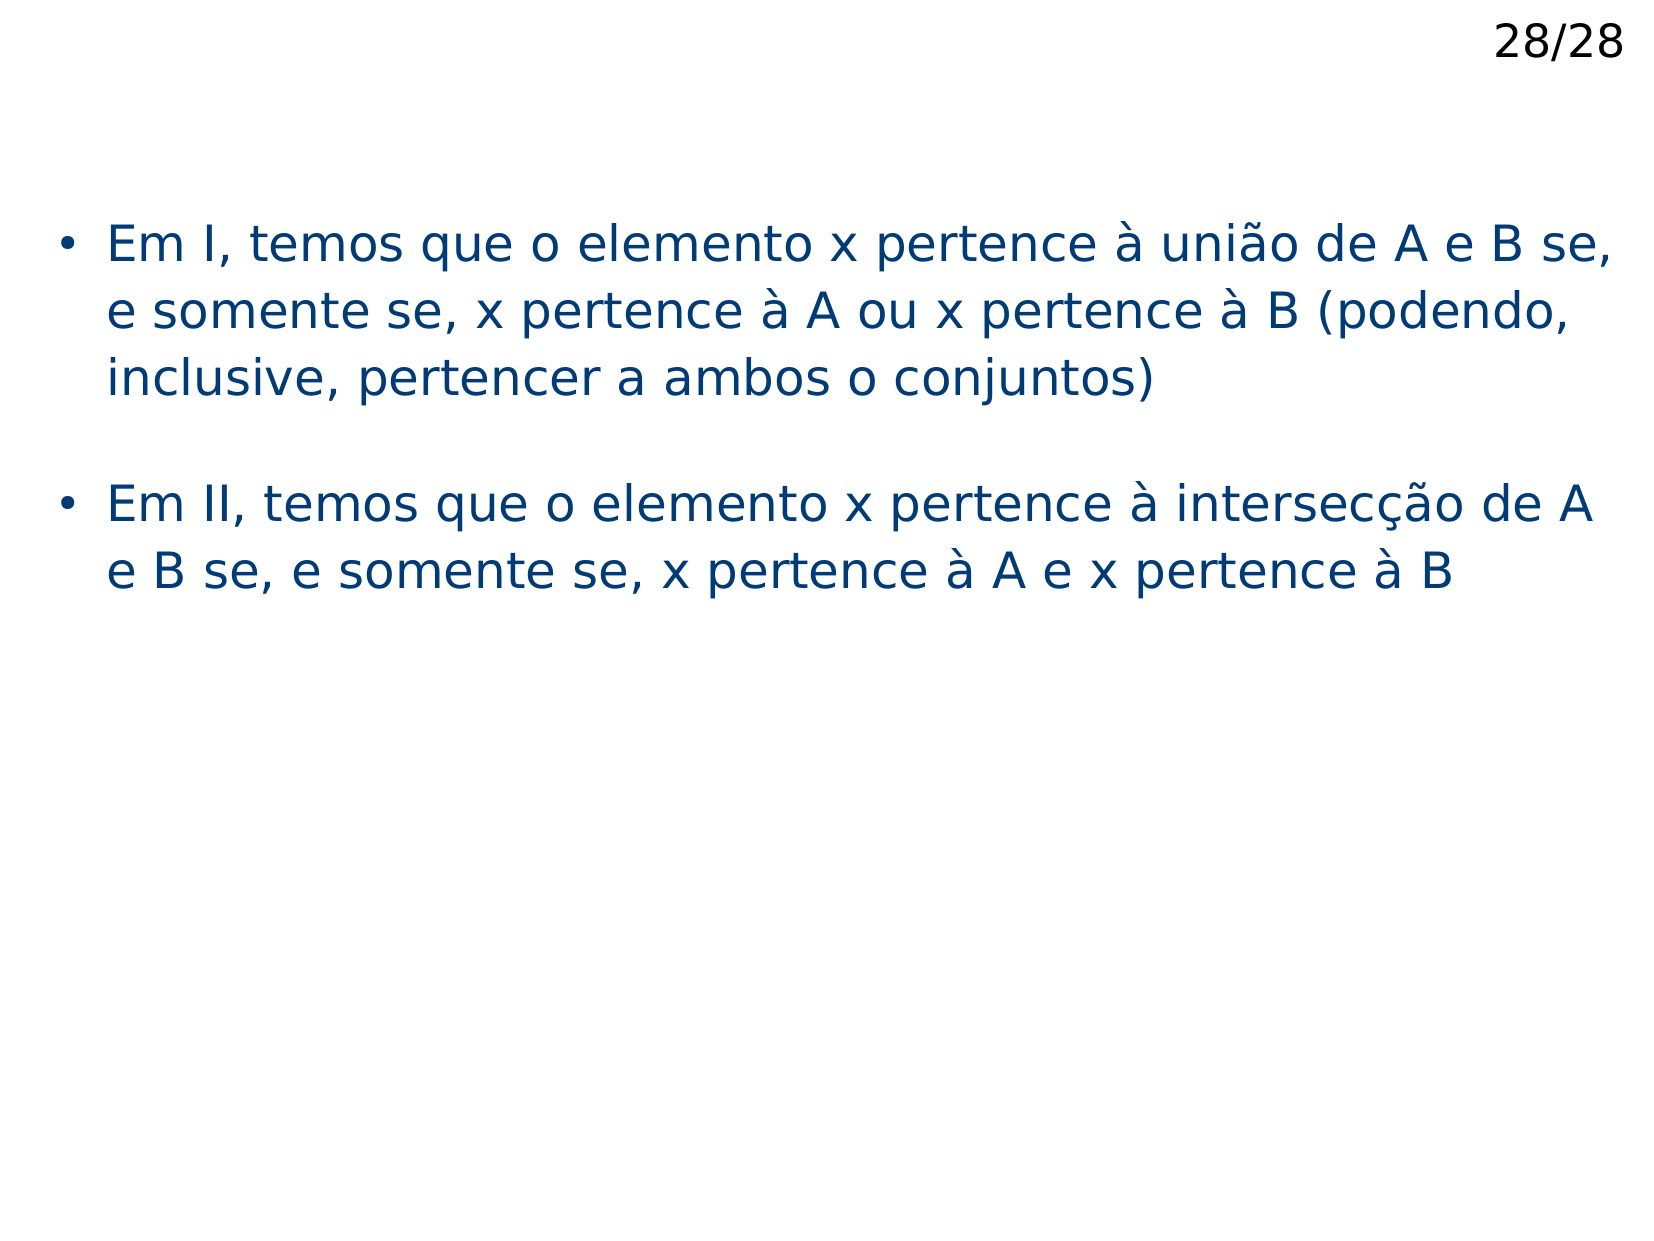

28
#
Em I, temos que o elemento x pertence à união de A e B se, e somente se, x pertence à A ou x pertence à B (podendo, inclusive, pertencer a ambos o conjuntos)
Em II, temos que o elemento x pertence à intersecção de A e B se, e somente se, x pertence à A e x pertence à B